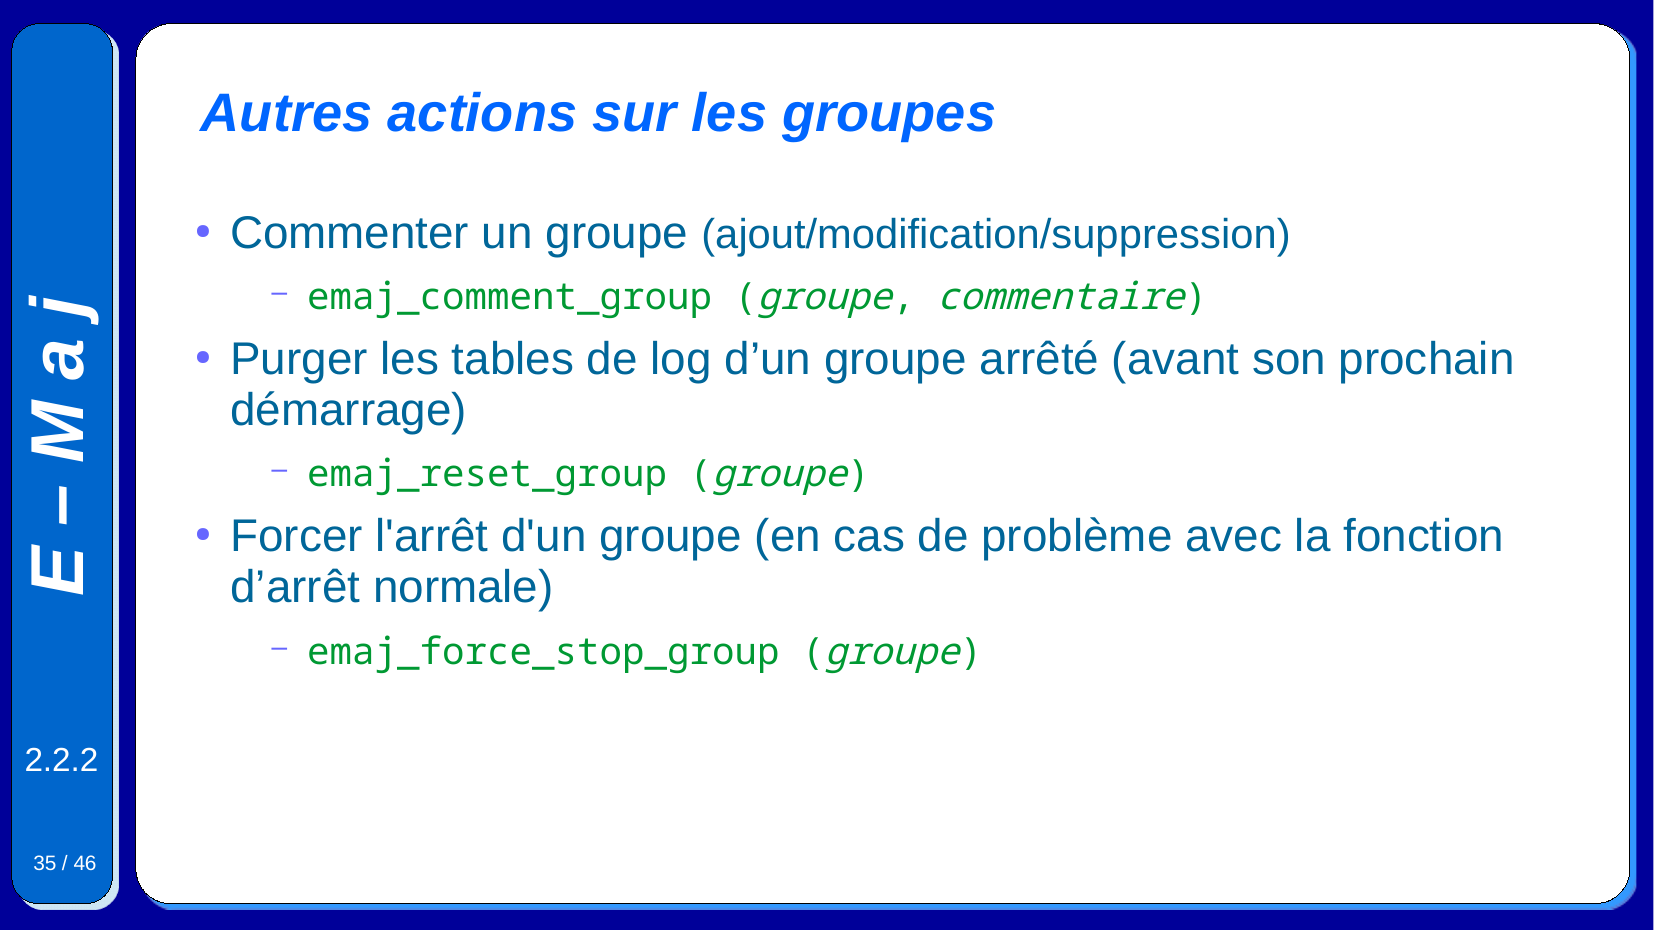

# Autres actions sur les groupes
Commenter un groupe (ajout/modification/suppression)
emaj_comment_group (groupe, commentaire)
Purger les tables de log d’un groupe arrêté (avant son prochain démarrage)
emaj_reset_group (groupe)
Forcer l'arrêt d'un groupe (en cas de problème avec la fonction d’arrêt normale)
emaj_force_stop_group (groupe)